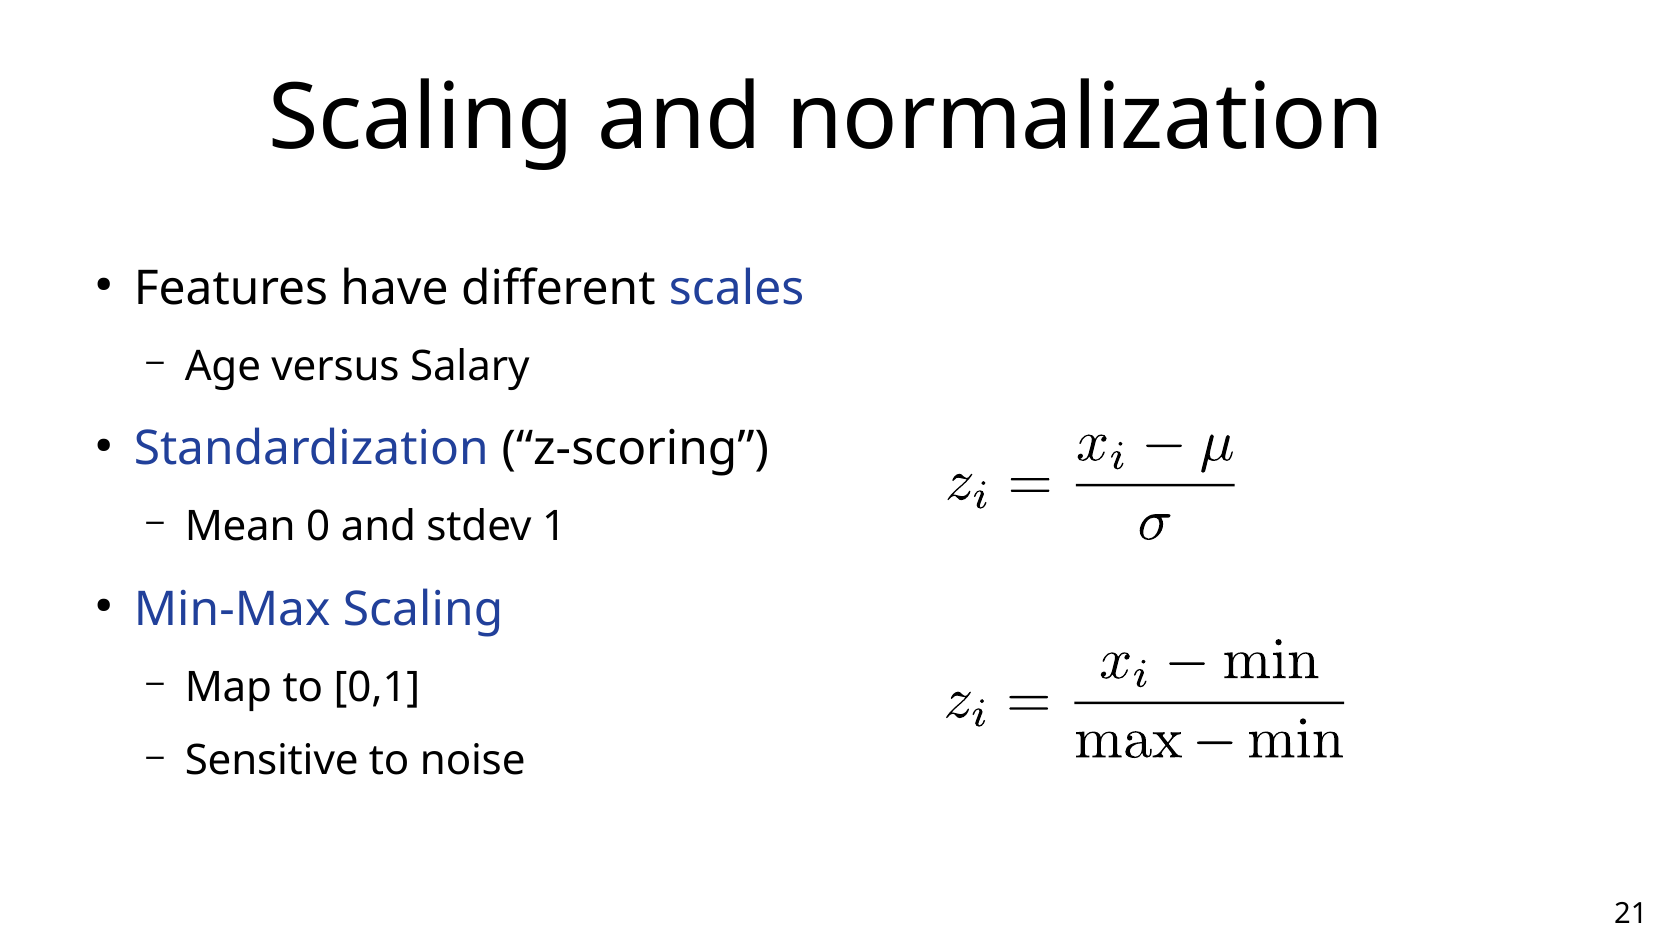

# Scaling and normalization
Features have different scales
Age versus Salary
Standardization (“z-scoring”)
Mean 0 and stdev 1
Min-Max Scaling
Map to [0,1]
Sensitive to noise
21